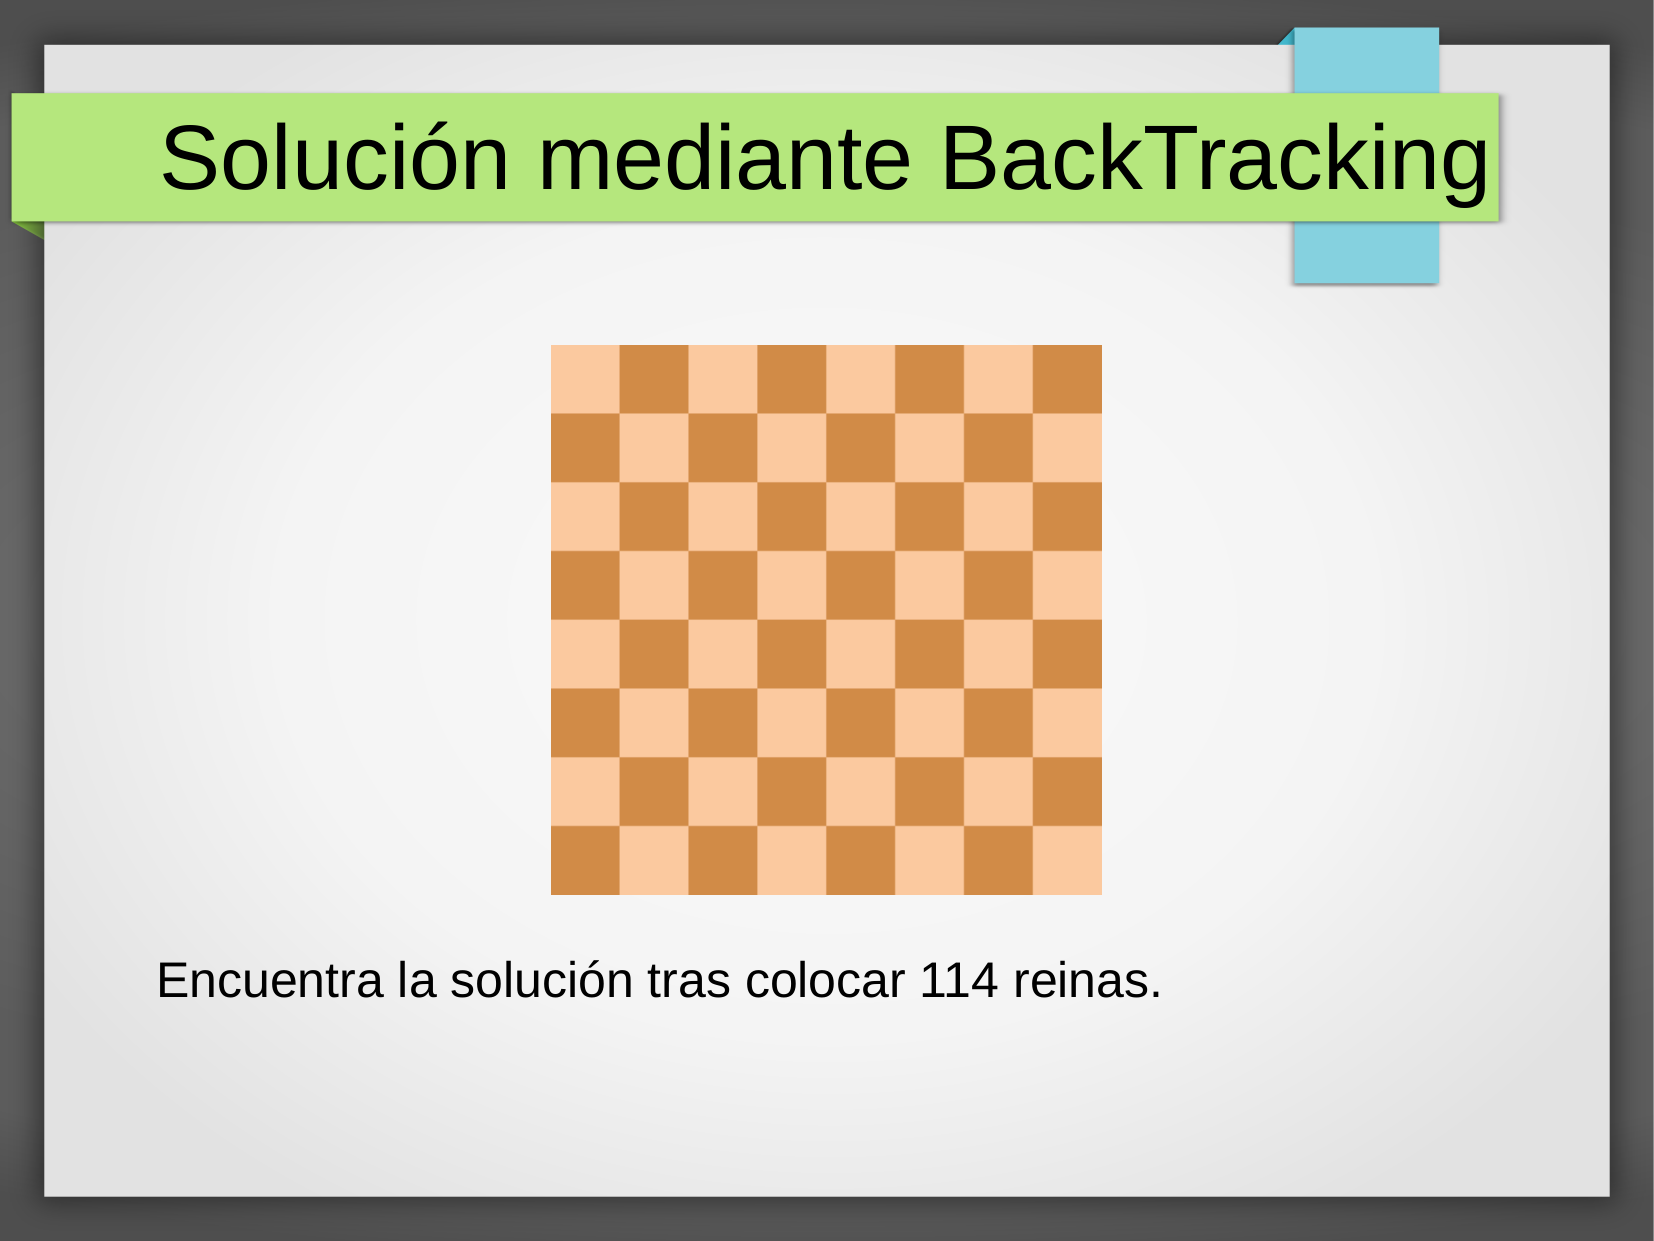

# Solución mediante BackTracking
Primera solución tras 114 nodos examinados
Encuentra la solución tras colocar 114 reinas.